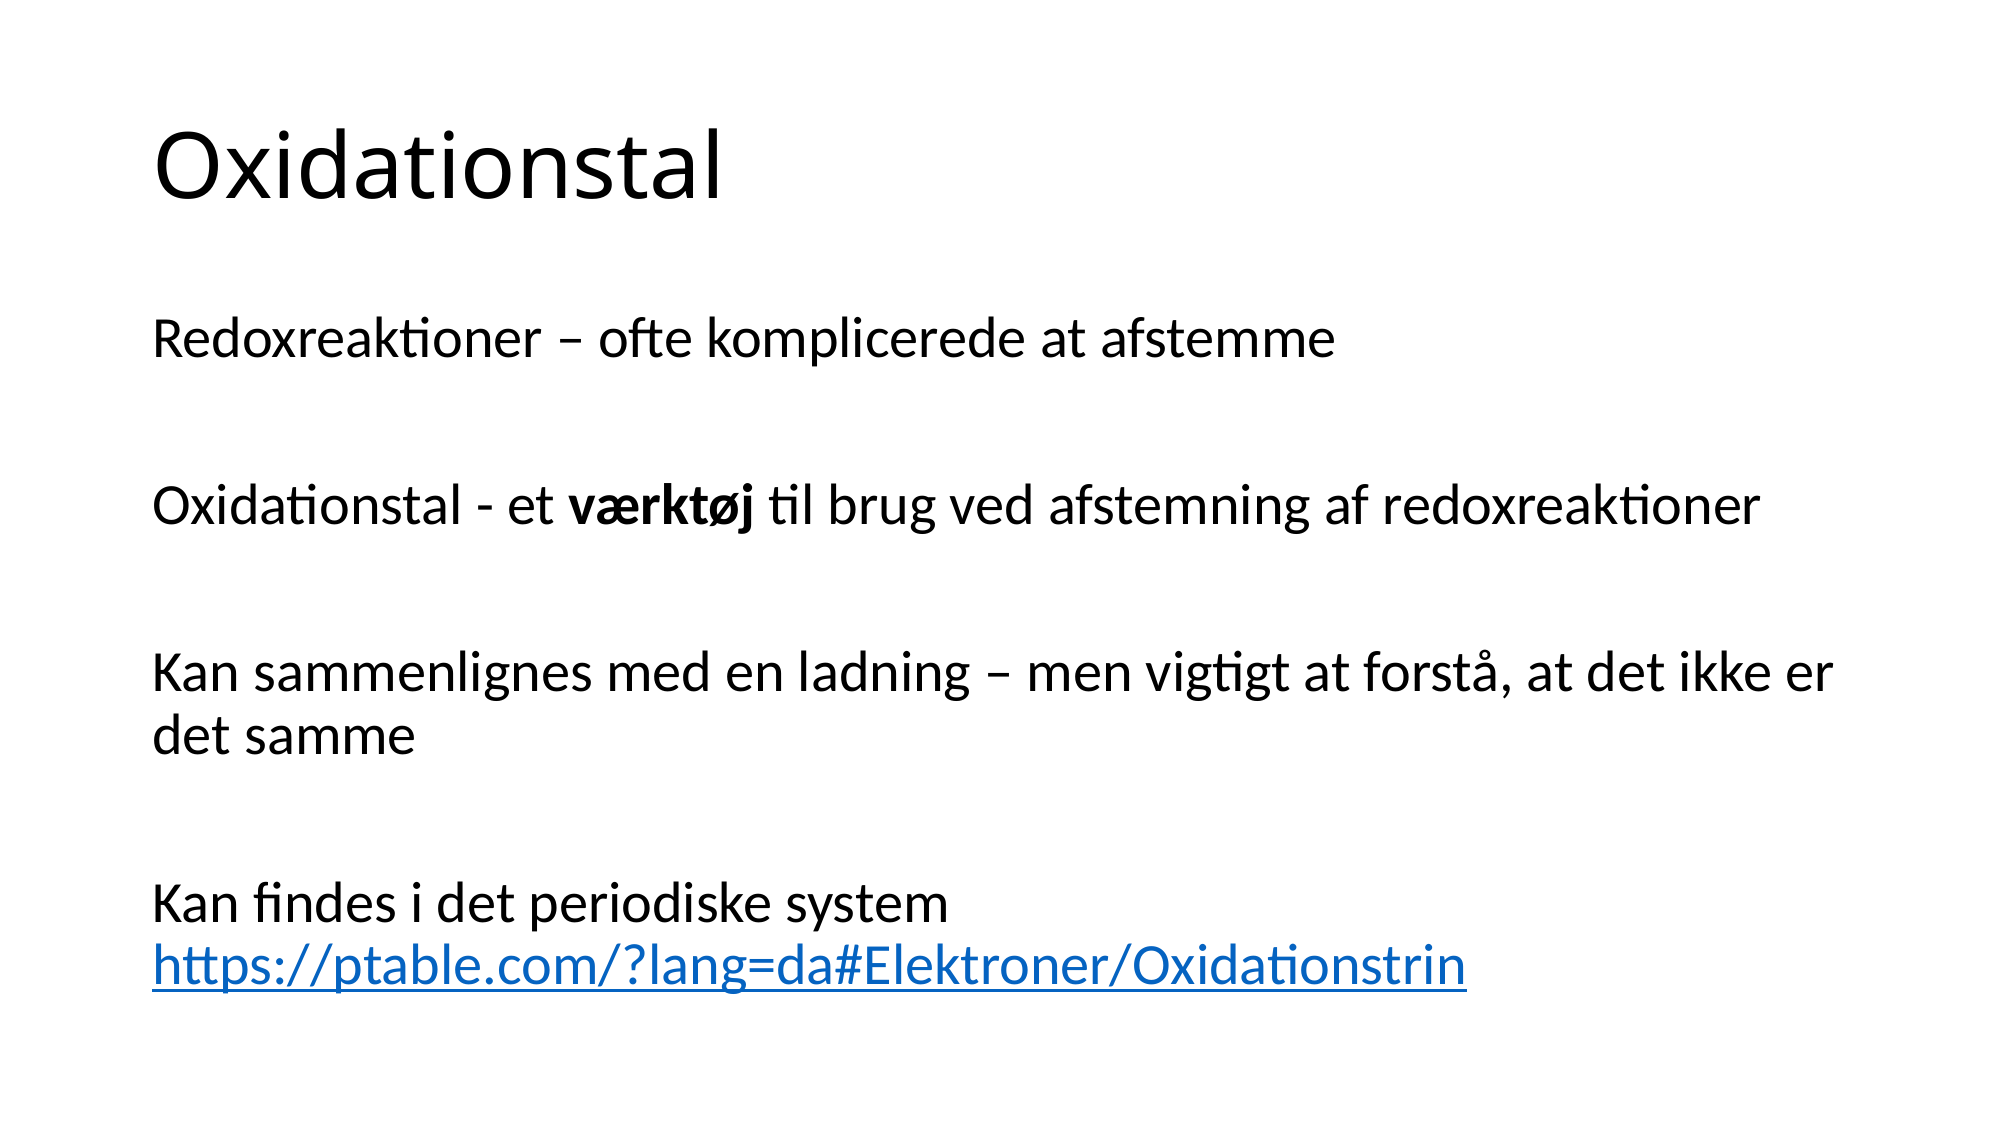

# Oxidationstal
Redoxreaktioner – ofte komplicerede at afstemme
Oxidationstal - et værktøj til brug ved afstemning af redoxreaktioner
Kan sammenlignes med en ladning – men vigtigt at forstå, at det ikke er det samme
Kan findes i det periodiske system https://ptable.com/?lang=da#Elektroner/Oxidationstrin